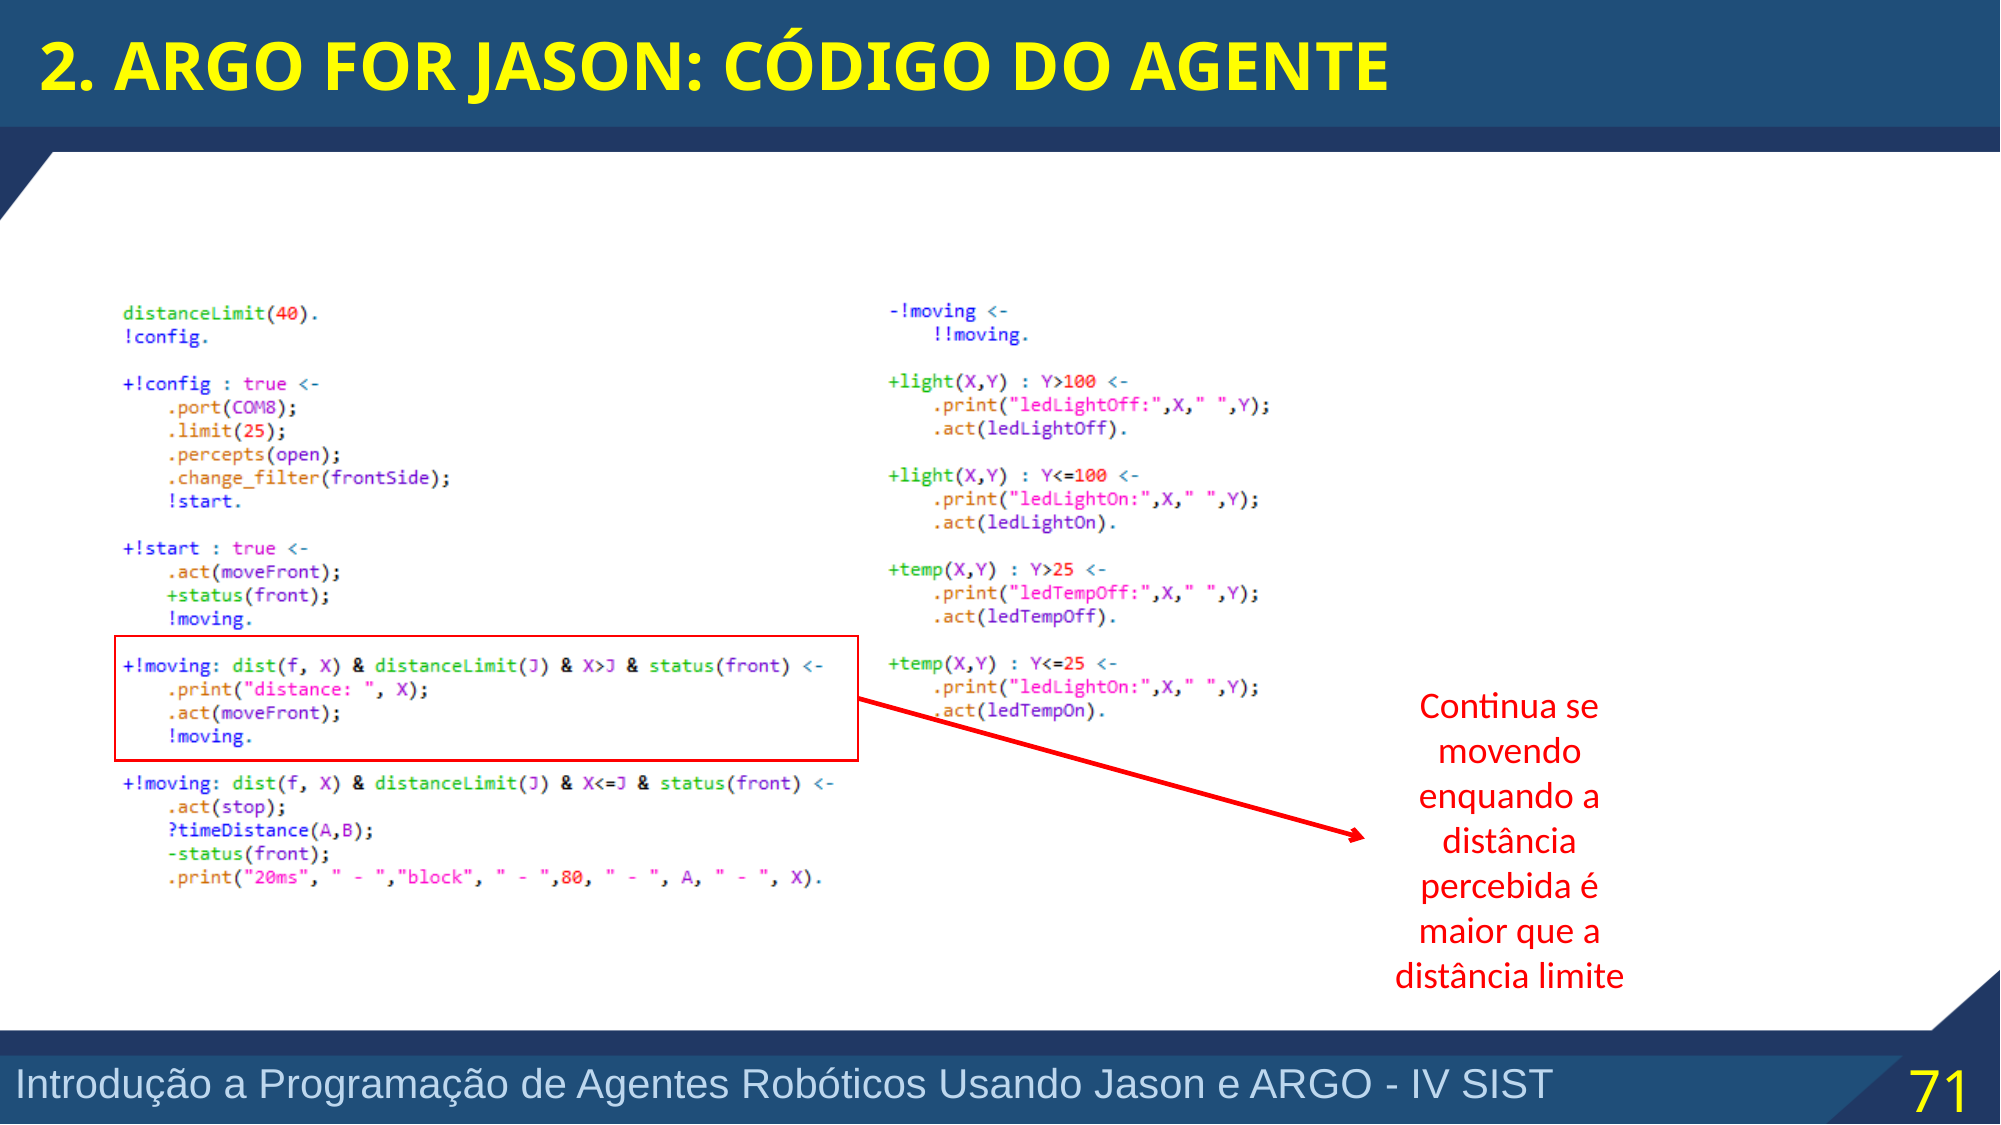

2. ARGO FOR JASON: CÓDIGO DO AGENTE
Continua se movendo enquando a distância percebida é maior que a distância limite